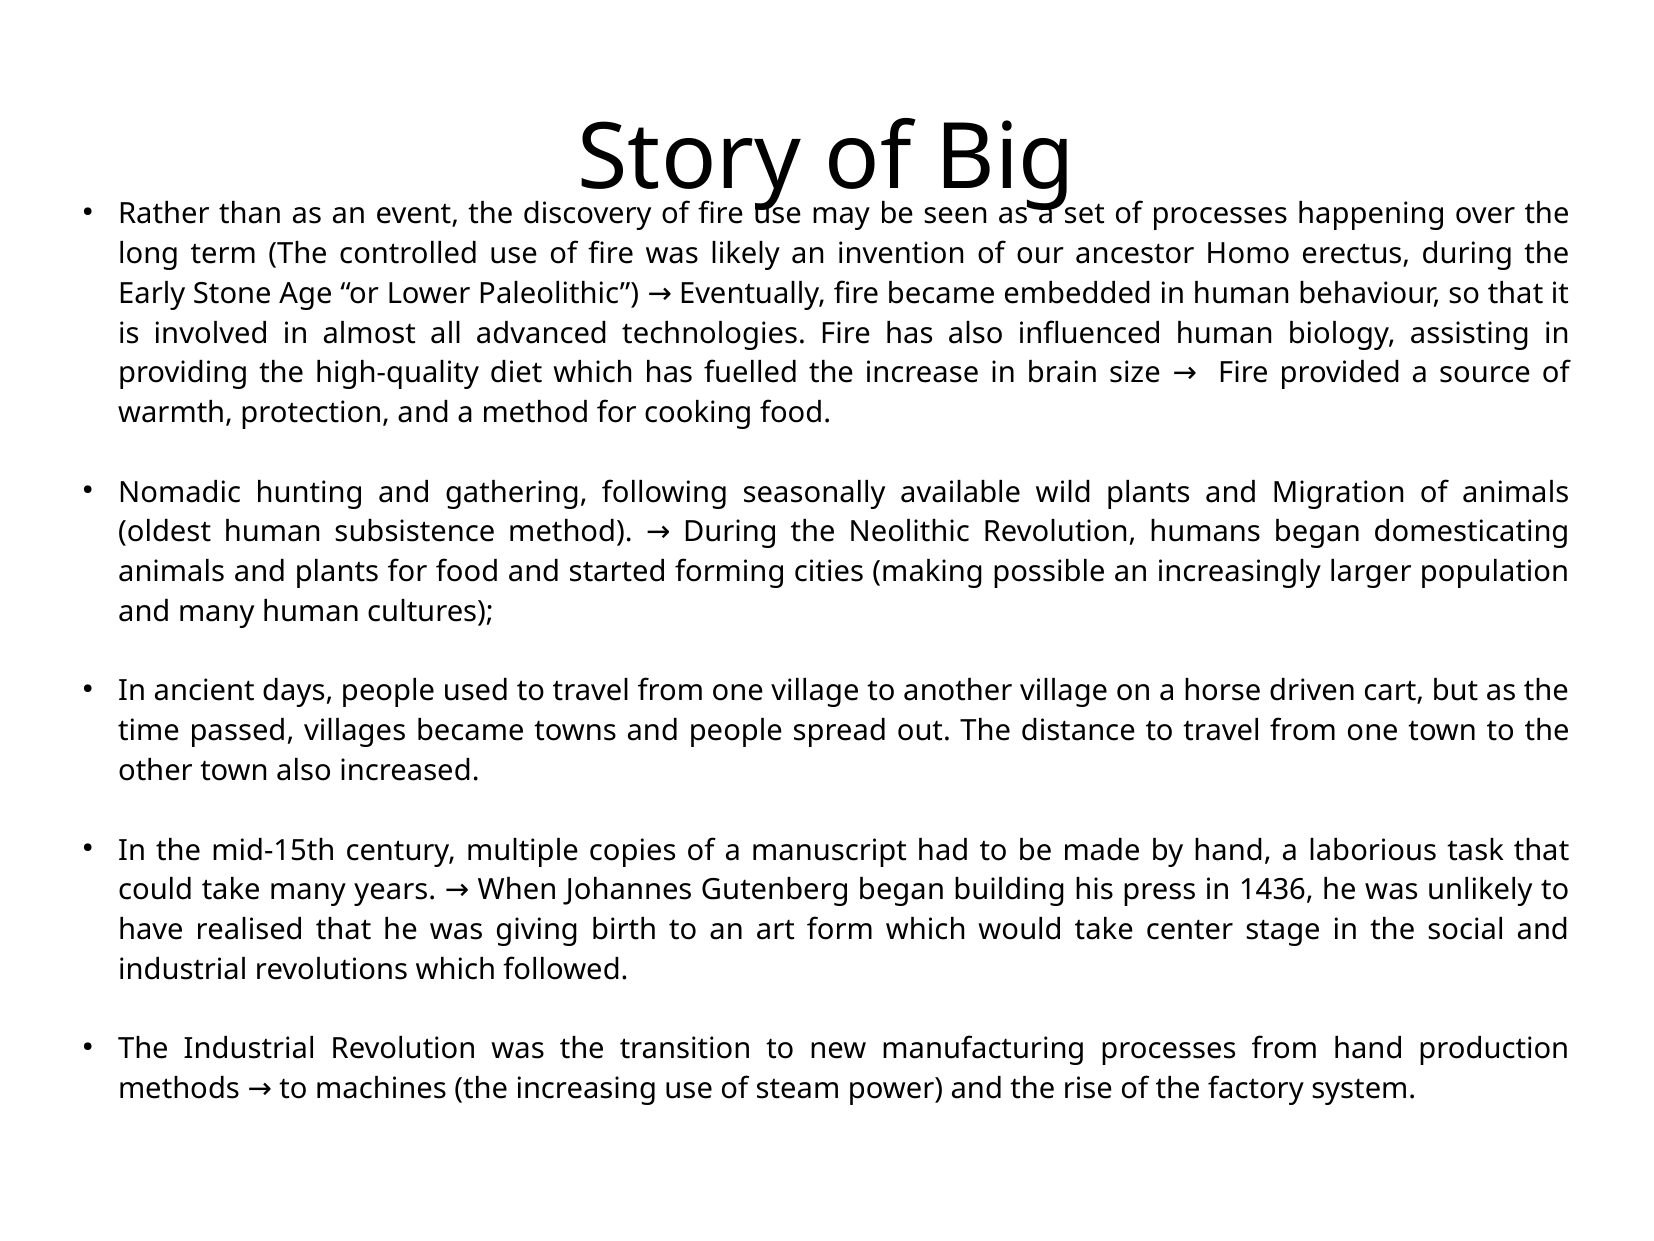

# Story of Big
Rather than as an event, the discovery of fire use may be seen as a set of processes happening over the long term (The controlled use of fire was likely an invention of our ancestor Homo erectus, during the Early Stone Age “or Lower Paleolithic”) → Eventually, fire became embedded in human behaviour, so that it is involved in almost all advanced technologies. Fire has also influenced human biology, assisting in providing the high-quality diet which has fuelled the increase in brain size → Fire provided a source of warmth, protection, and a method for cooking food.
Nomadic hunting and gathering, following seasonally available wild plants and Migration of animals (oldest human subsistence method). → During the Neolithic Revolution, humans began domesticating animals and plants for food and started forming cities (making possible an increasingly larger population and many human cultures);
In ancient days, people used to travel from one village to another village on a horse driven cart, but as the time passed, villages became towns and people spread out. The distance to travel from one town to the other town also increased.
In the mid-15th century, multiple copies of a manuscript had to be made by hand, a laborious task that could take many years. → When Johannes Gutenberg began building his press in 1436, he was unlikely to have realised that he was giving birth to an art form which would take center stage in the social and industrial revolutions which followed.
The Industrial Revolution was the transition to new manufacturing processes from hand production methods → to machines (the increasing use of steam power) and the rise of the factory system.